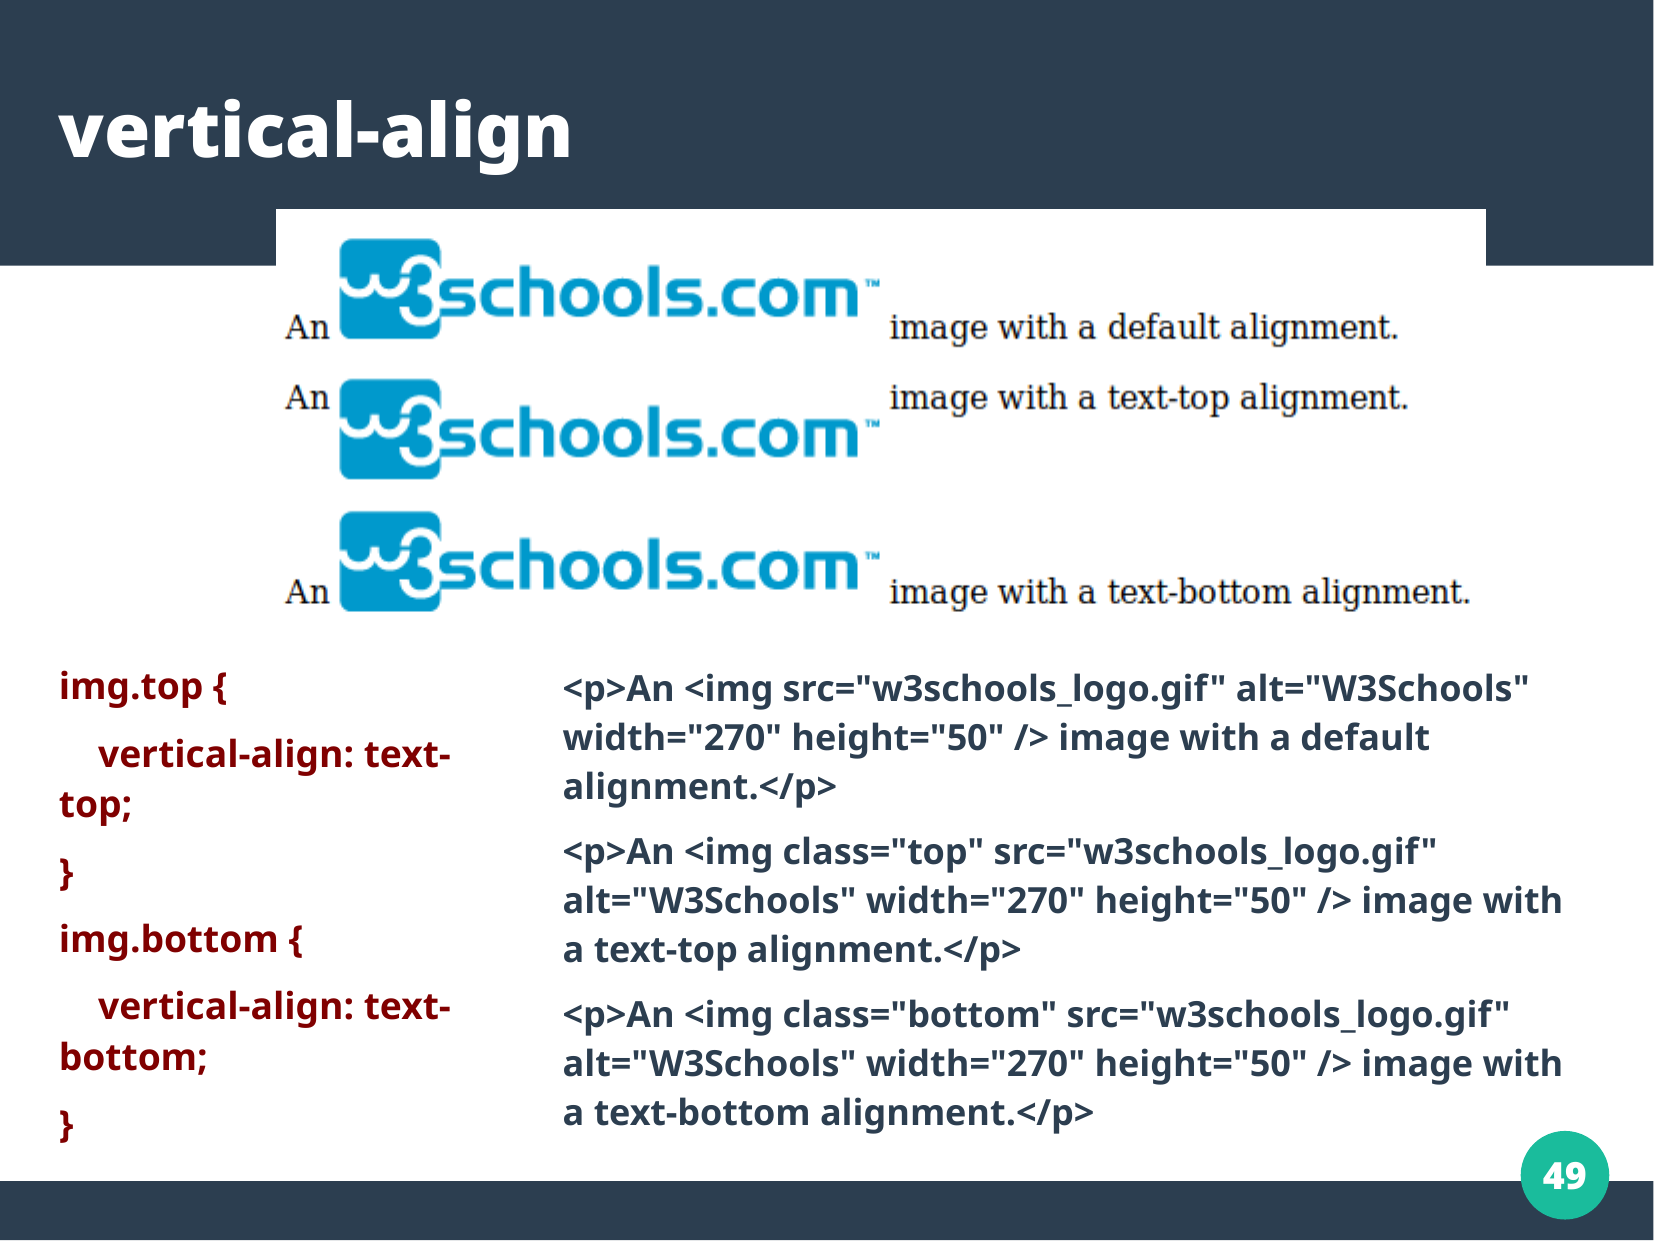

# vertical-align
img.top {
 vertical-align: text-top;
}
img.bottom {
 vertical-align: text-bottom;
}
<p>An <img src="w3schools_logo.gif" alt="W3Schools" width="270" height="50" /> image with a default alignment.</p>
<p>An <img class="top" src="w3schools_logo.gif" alt="W3Schools" width="270" height="50" /> image with a text-top alignment.</p>
<p>An <img class="bottom" src="w3schools_logo.gif" alt="W3Schools" width="270" height="50" /> image with a text-bottom alignment.</p>
49